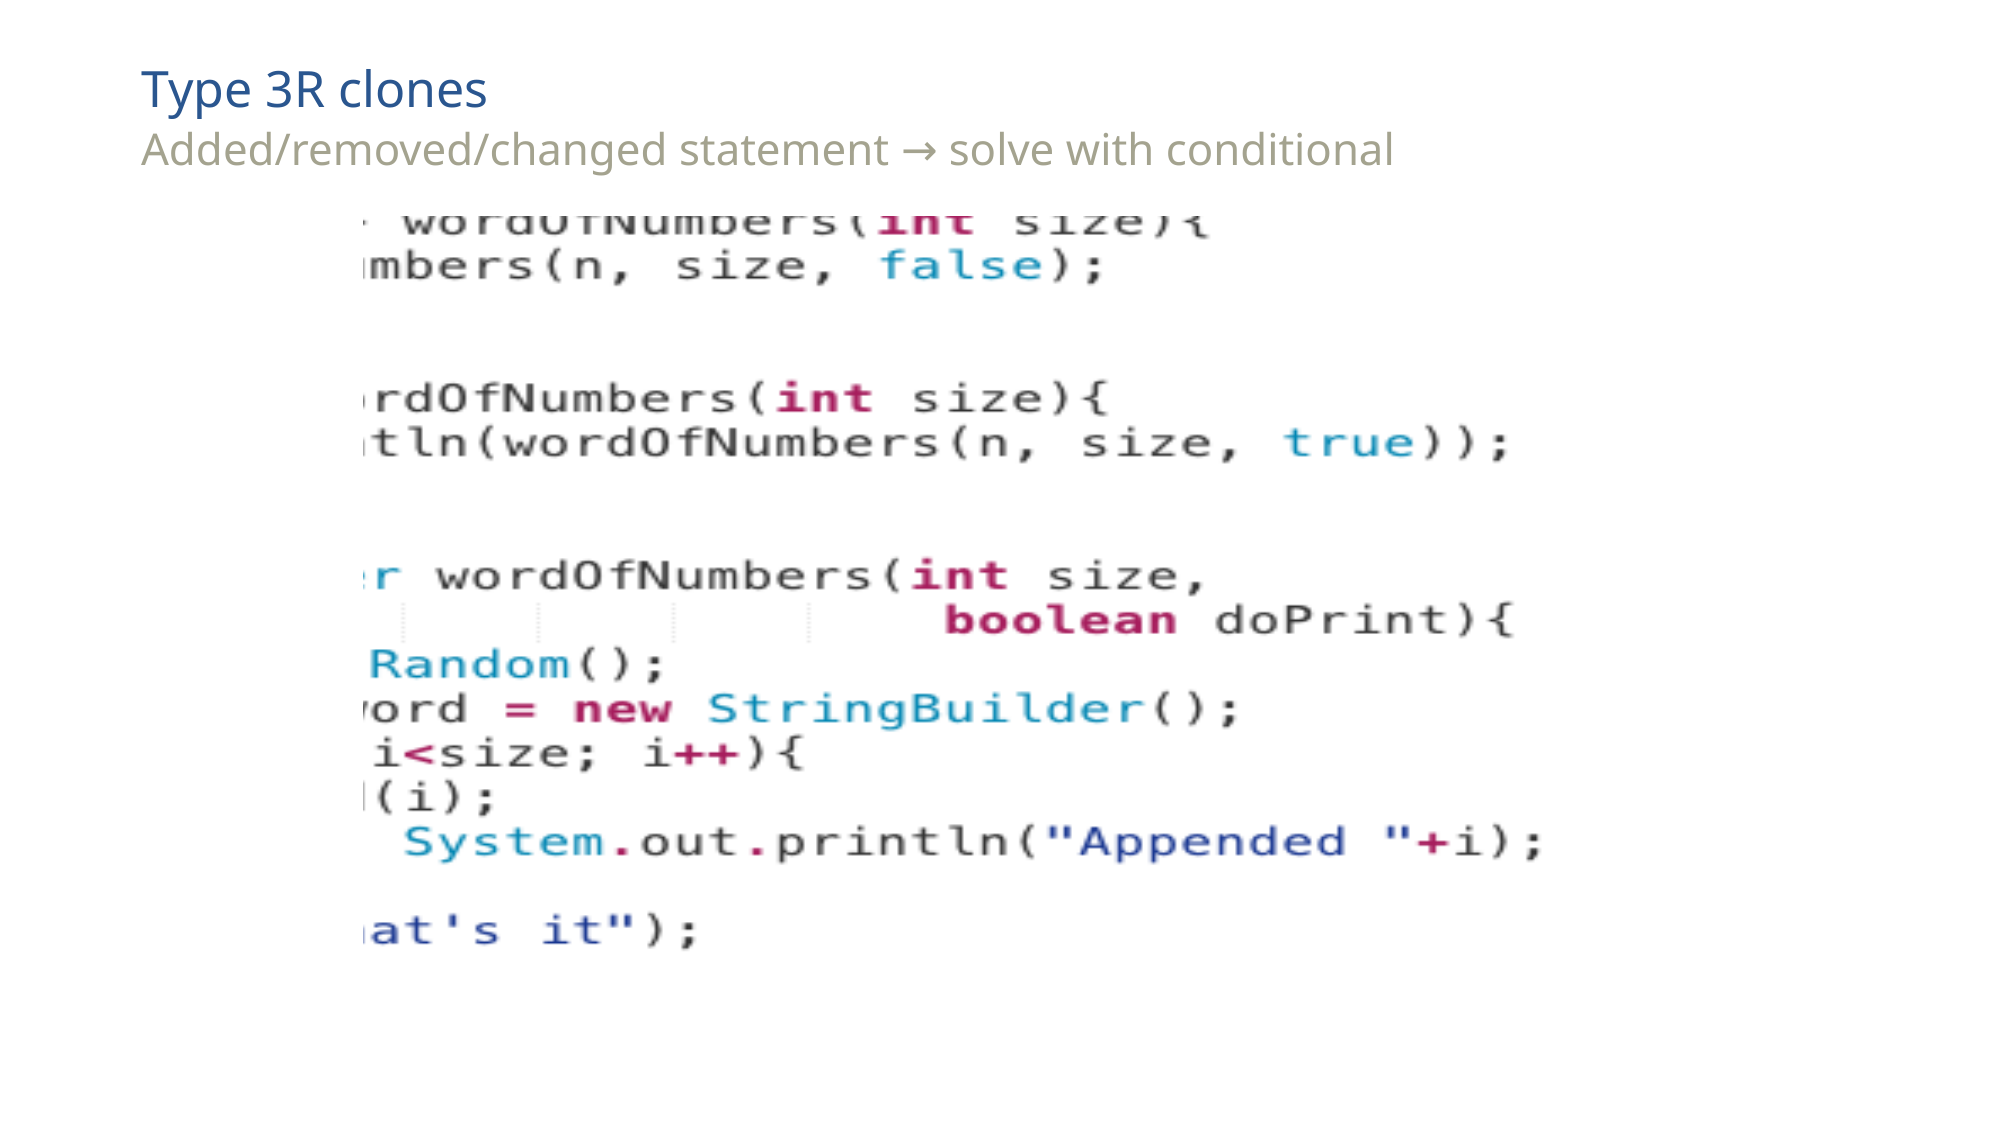

Type 3R clones
Added/removed/changed statement → solve with conditional